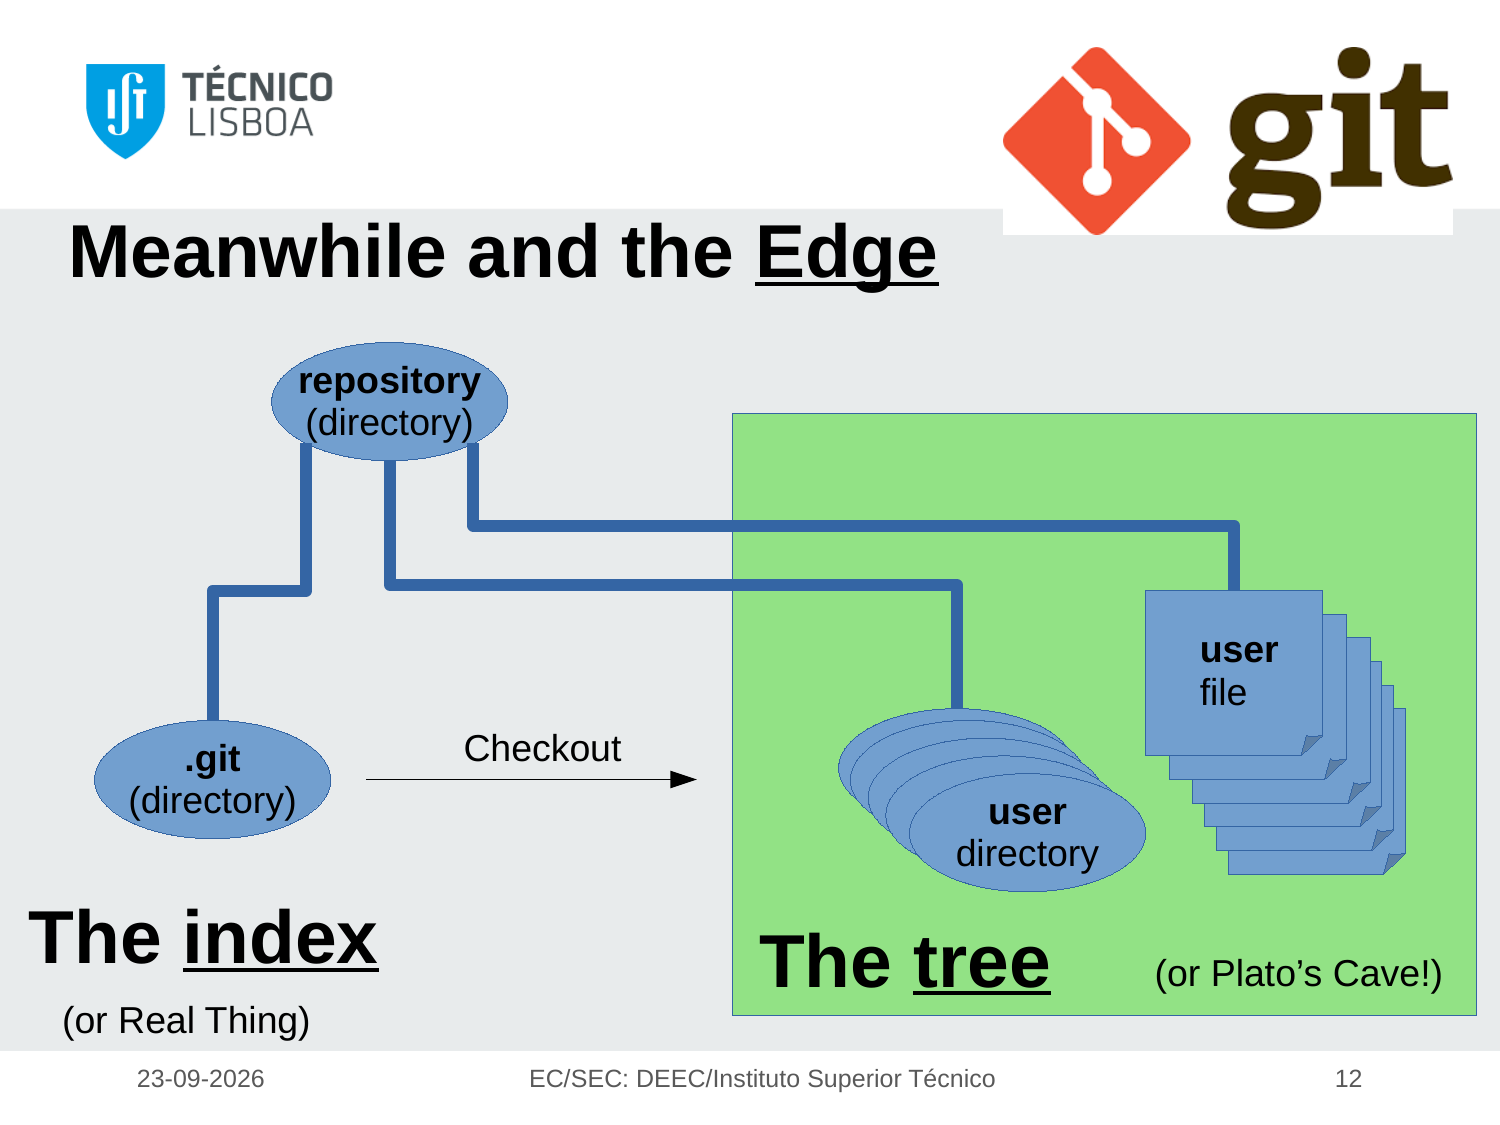

Meanwhile and the Edge
repository
(directory)
user
file
user
directory
.git
(directory)
Checkout
user
directory
user
directory
user
directory
user
directory
# The index
The tree
(or Plato’s Cave!)
(or Real Thing)
EC/SEC: DEEC/Instituto Superior Técnico